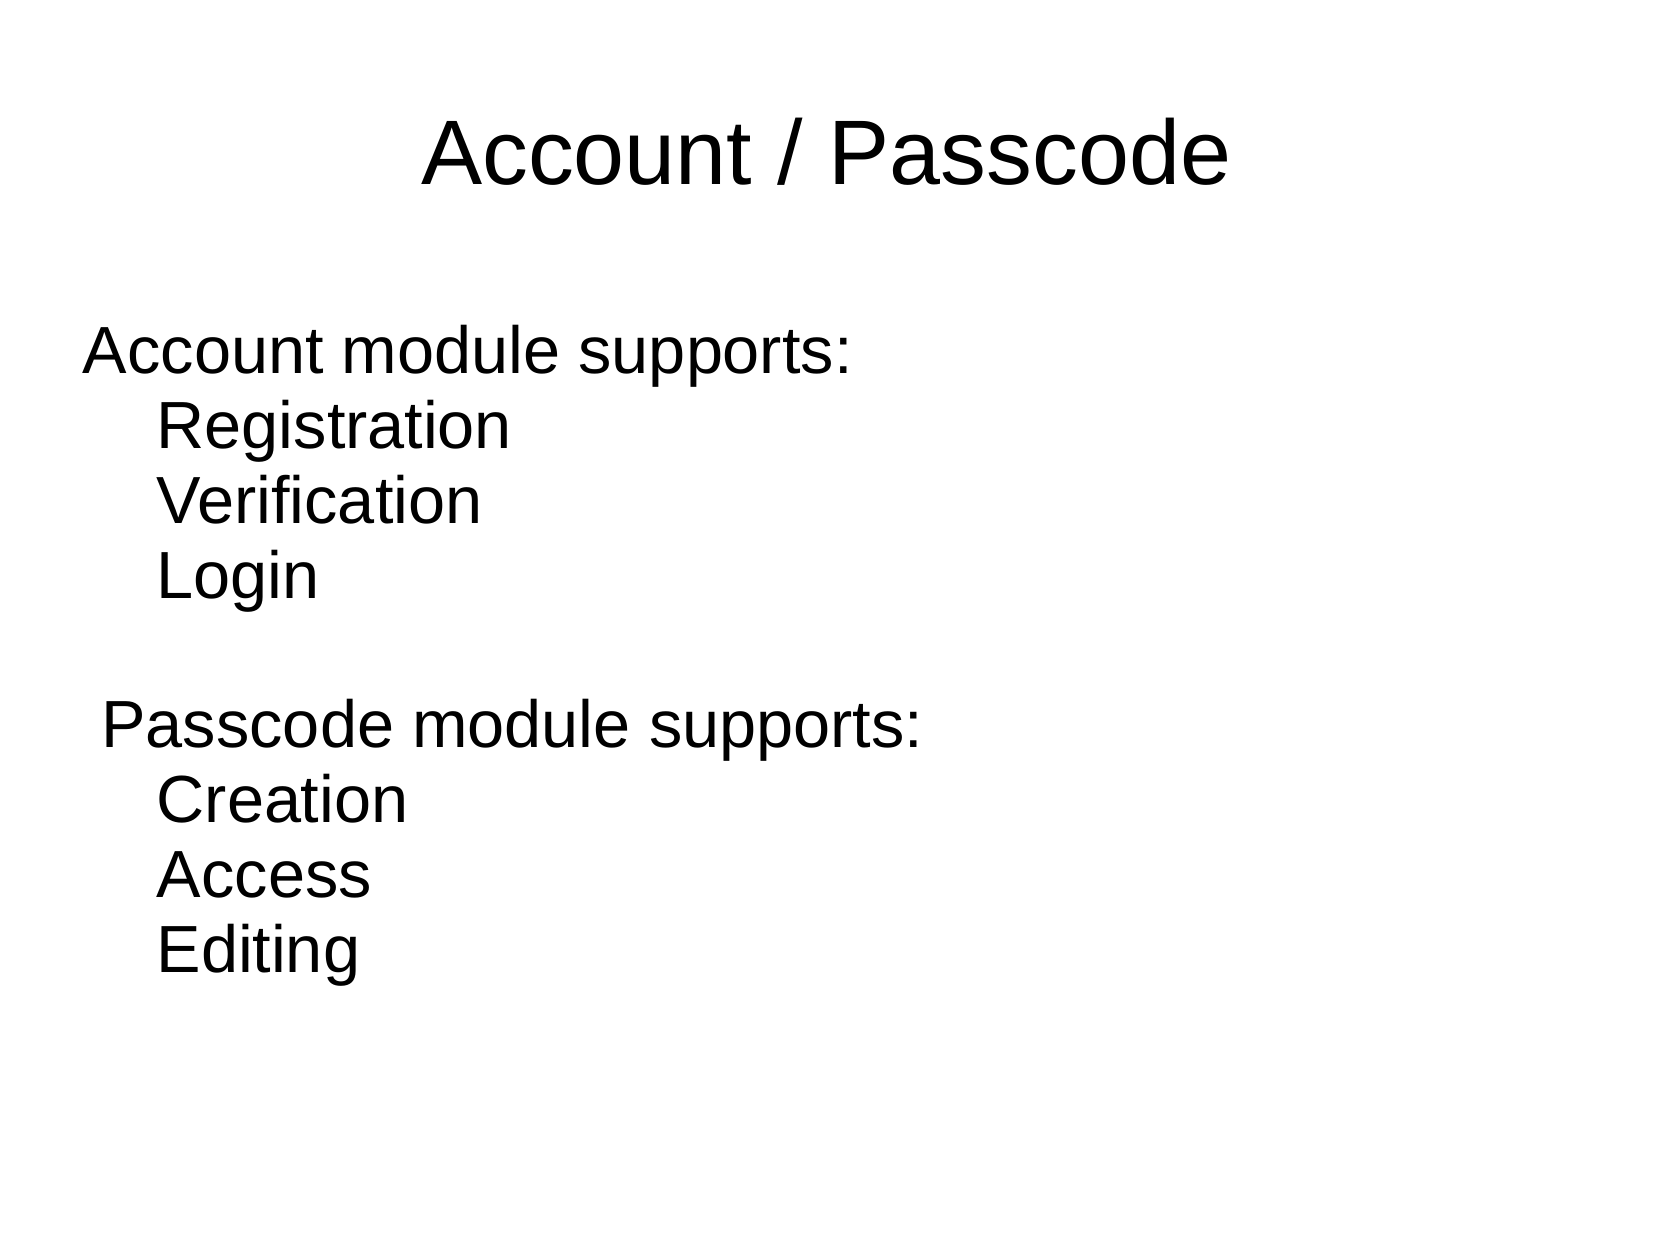

# Account / Passcode
Account module supports:
 Registration
 Verification
 Login
 Passcode module supports:
 Creation
 Access
 Editing